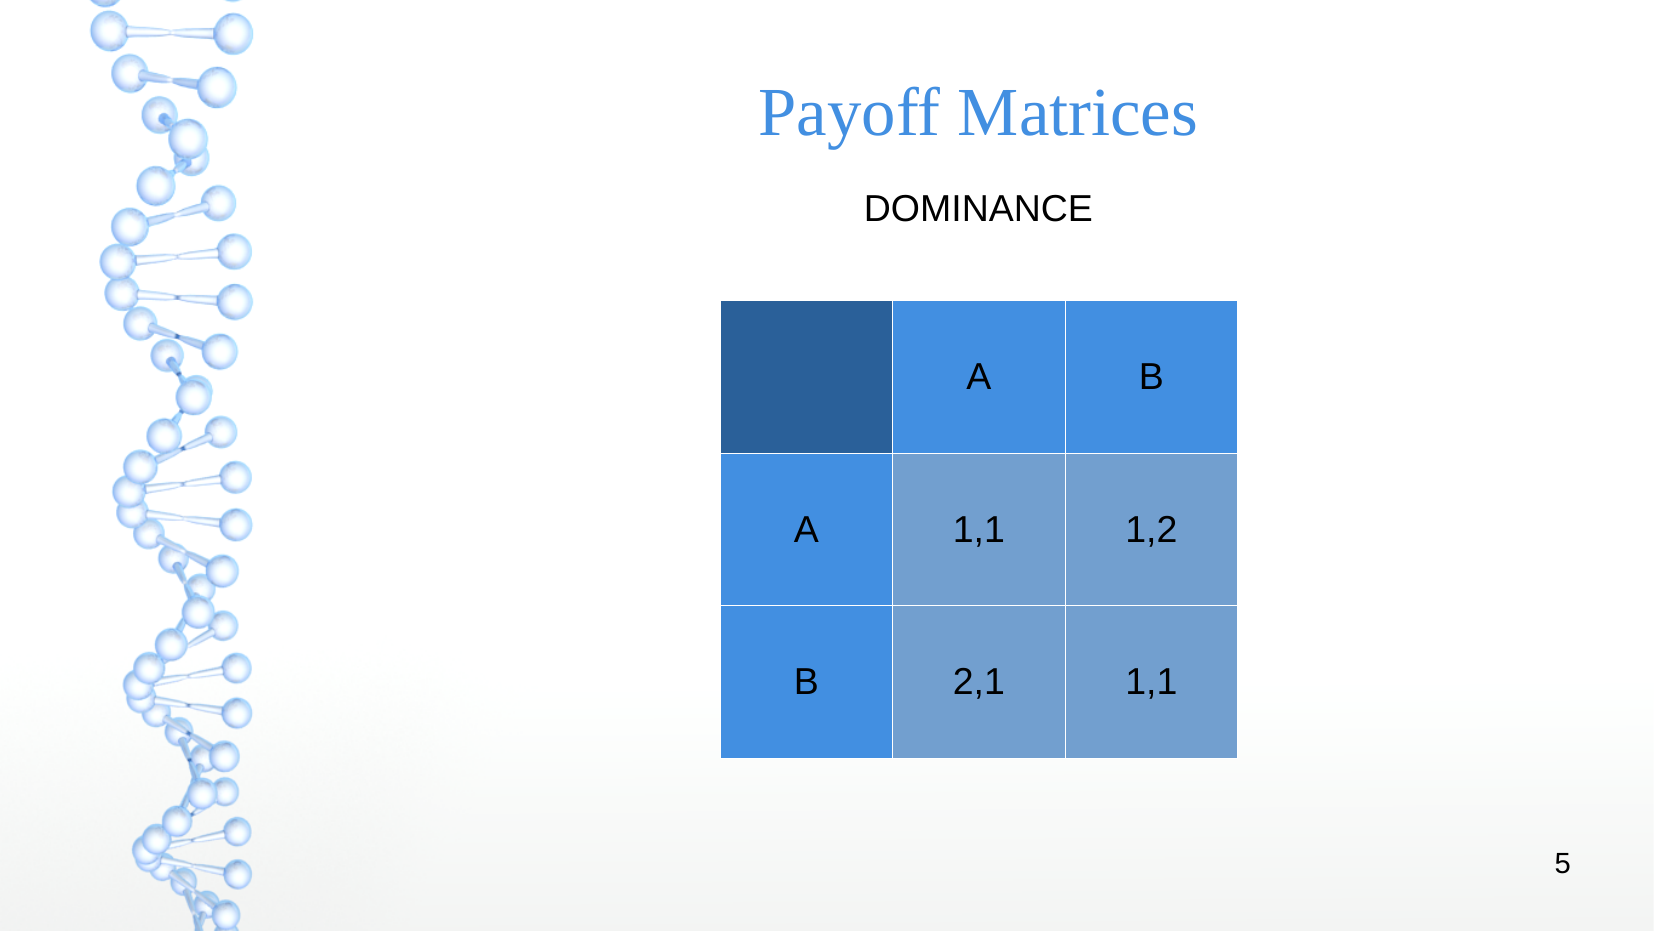

# Payoff Matrices
DOMINANCE
| | A | B |
| --- | --- | --- |
| A | 1,1 | 1,2 |
| B | 2,1 | 1,1 |
5